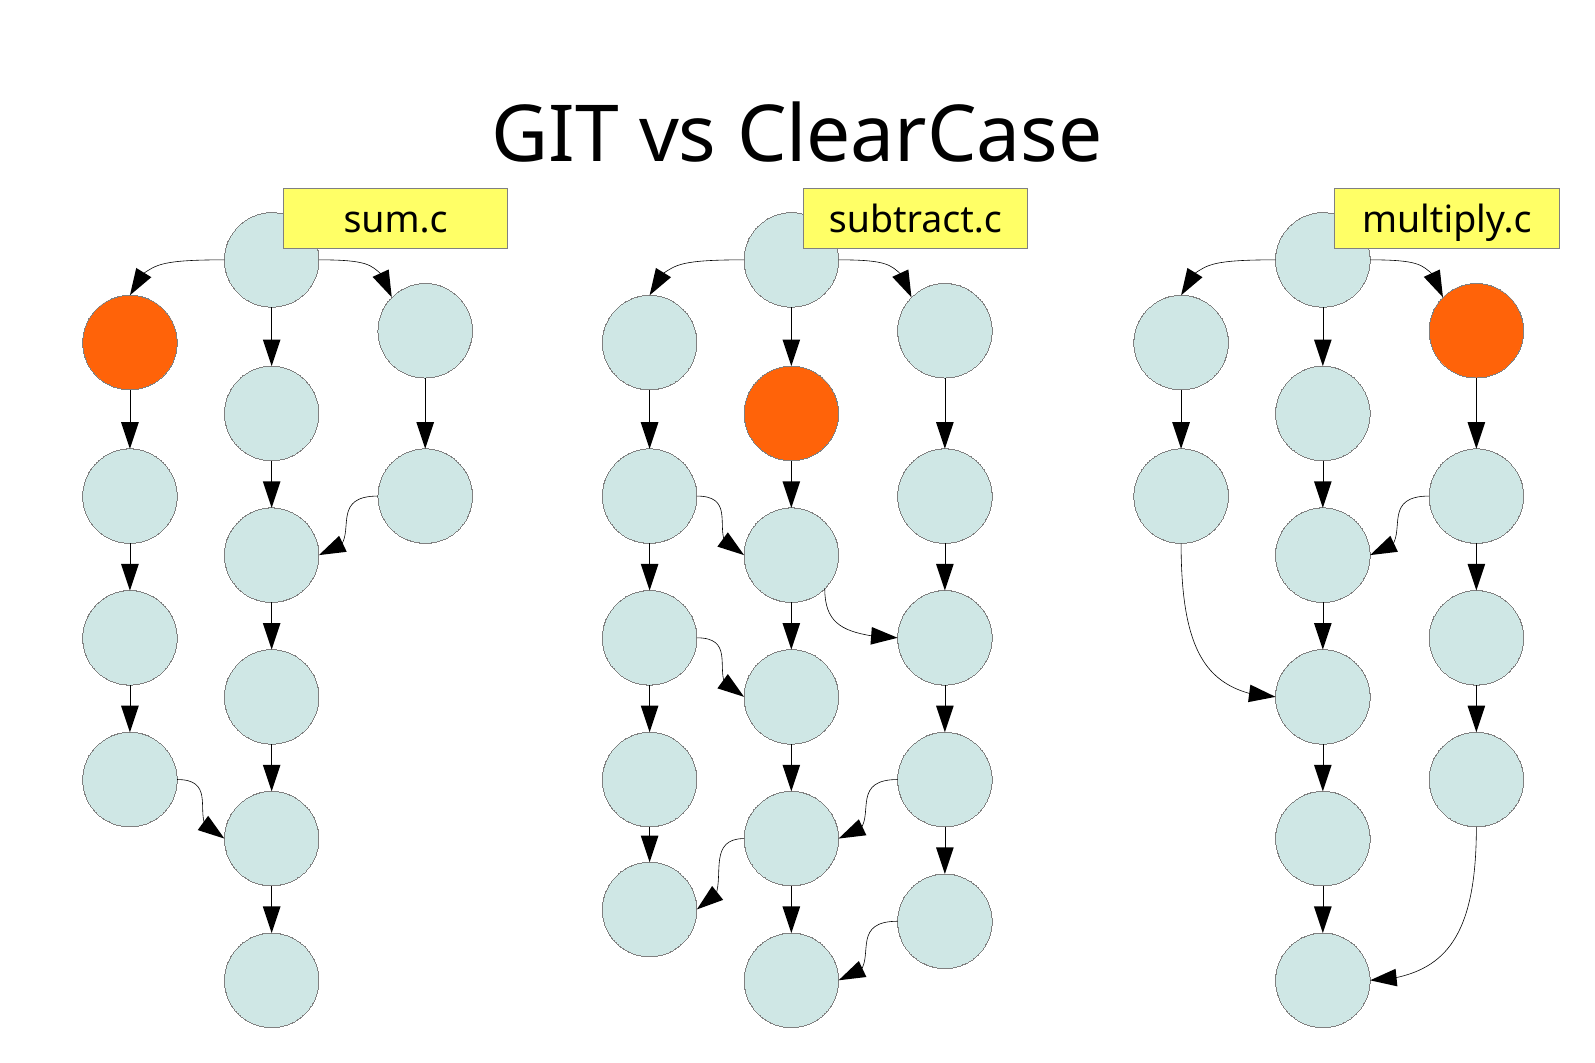

# GIT vs ClearCase
sum.c
subtract.c
multiply.c